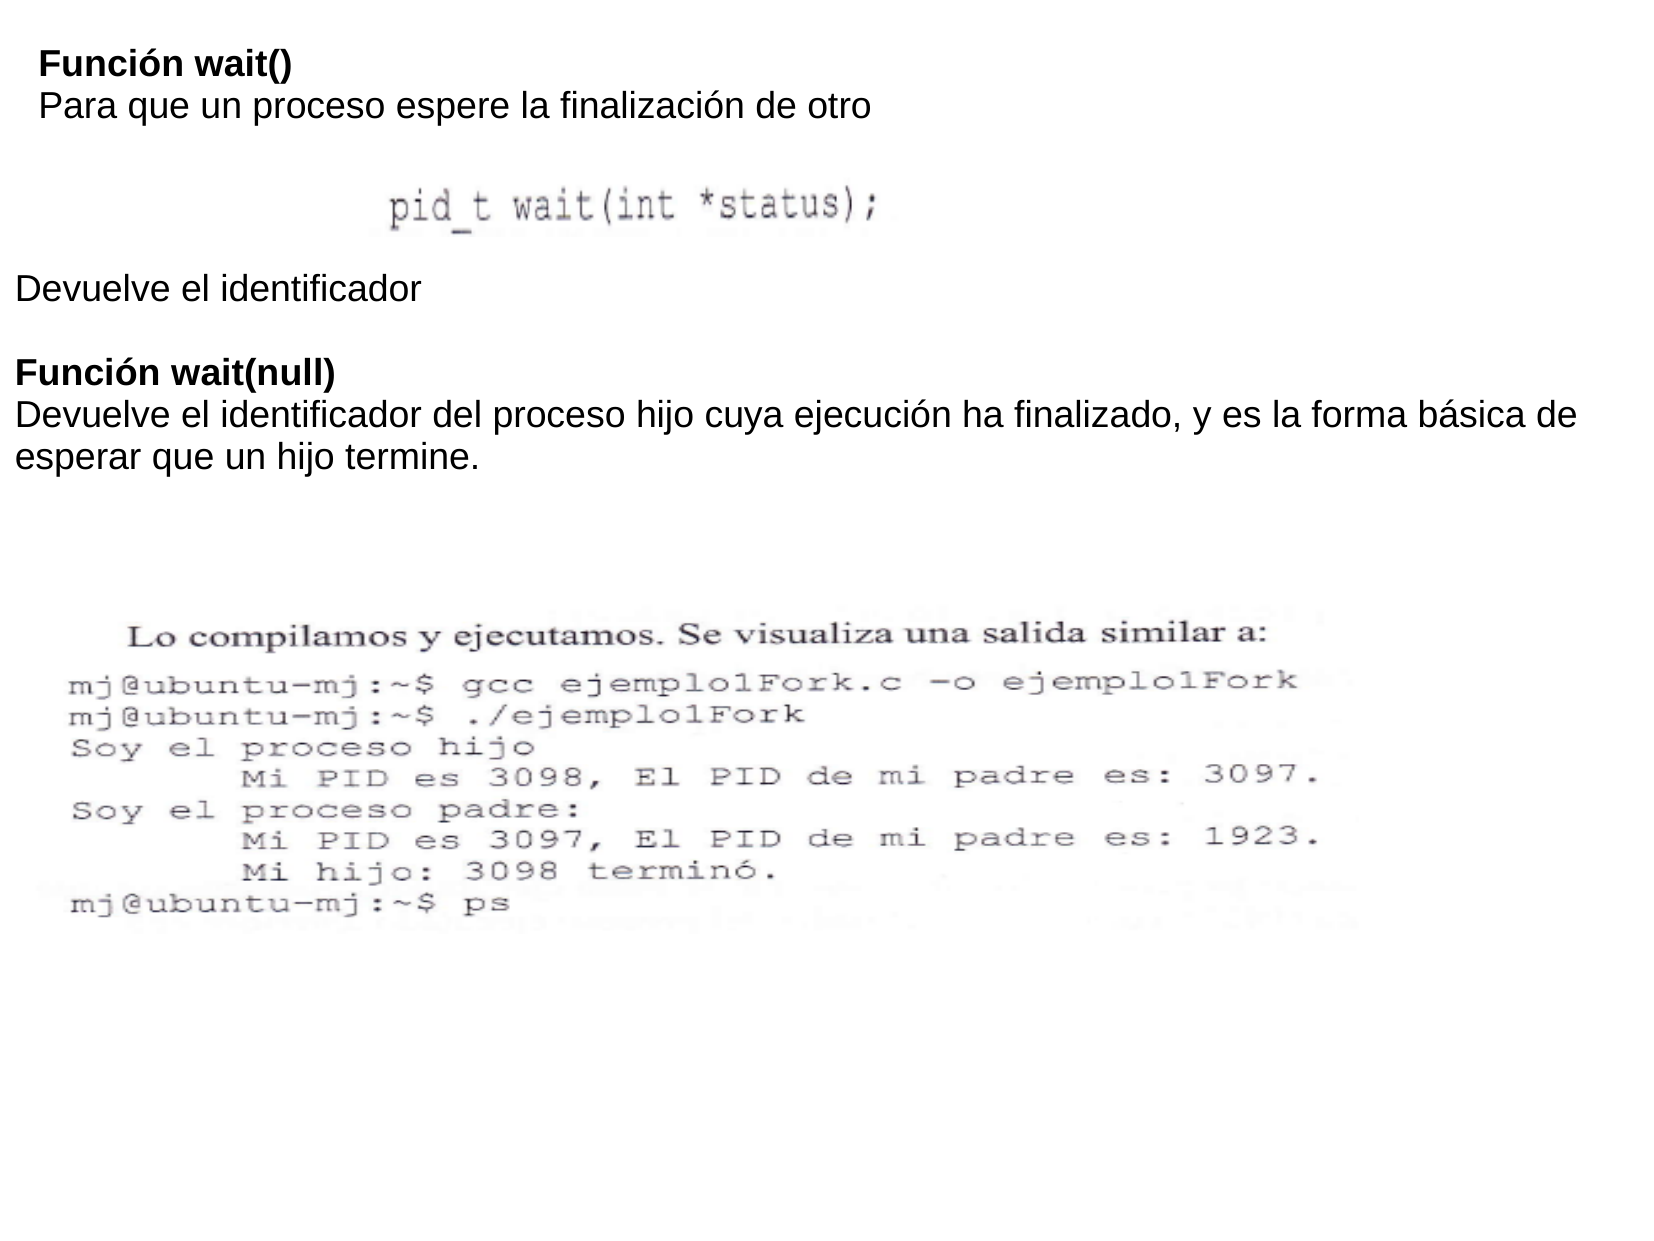

Función wait()
Para que un proceso espere la finalización de otro
Devuelve el identificador
Función wait(null)
Devuelve el identificador del proceso hijo cuya ejecución ha finalizado, y es la forma básica de esperar que un hijo termine.